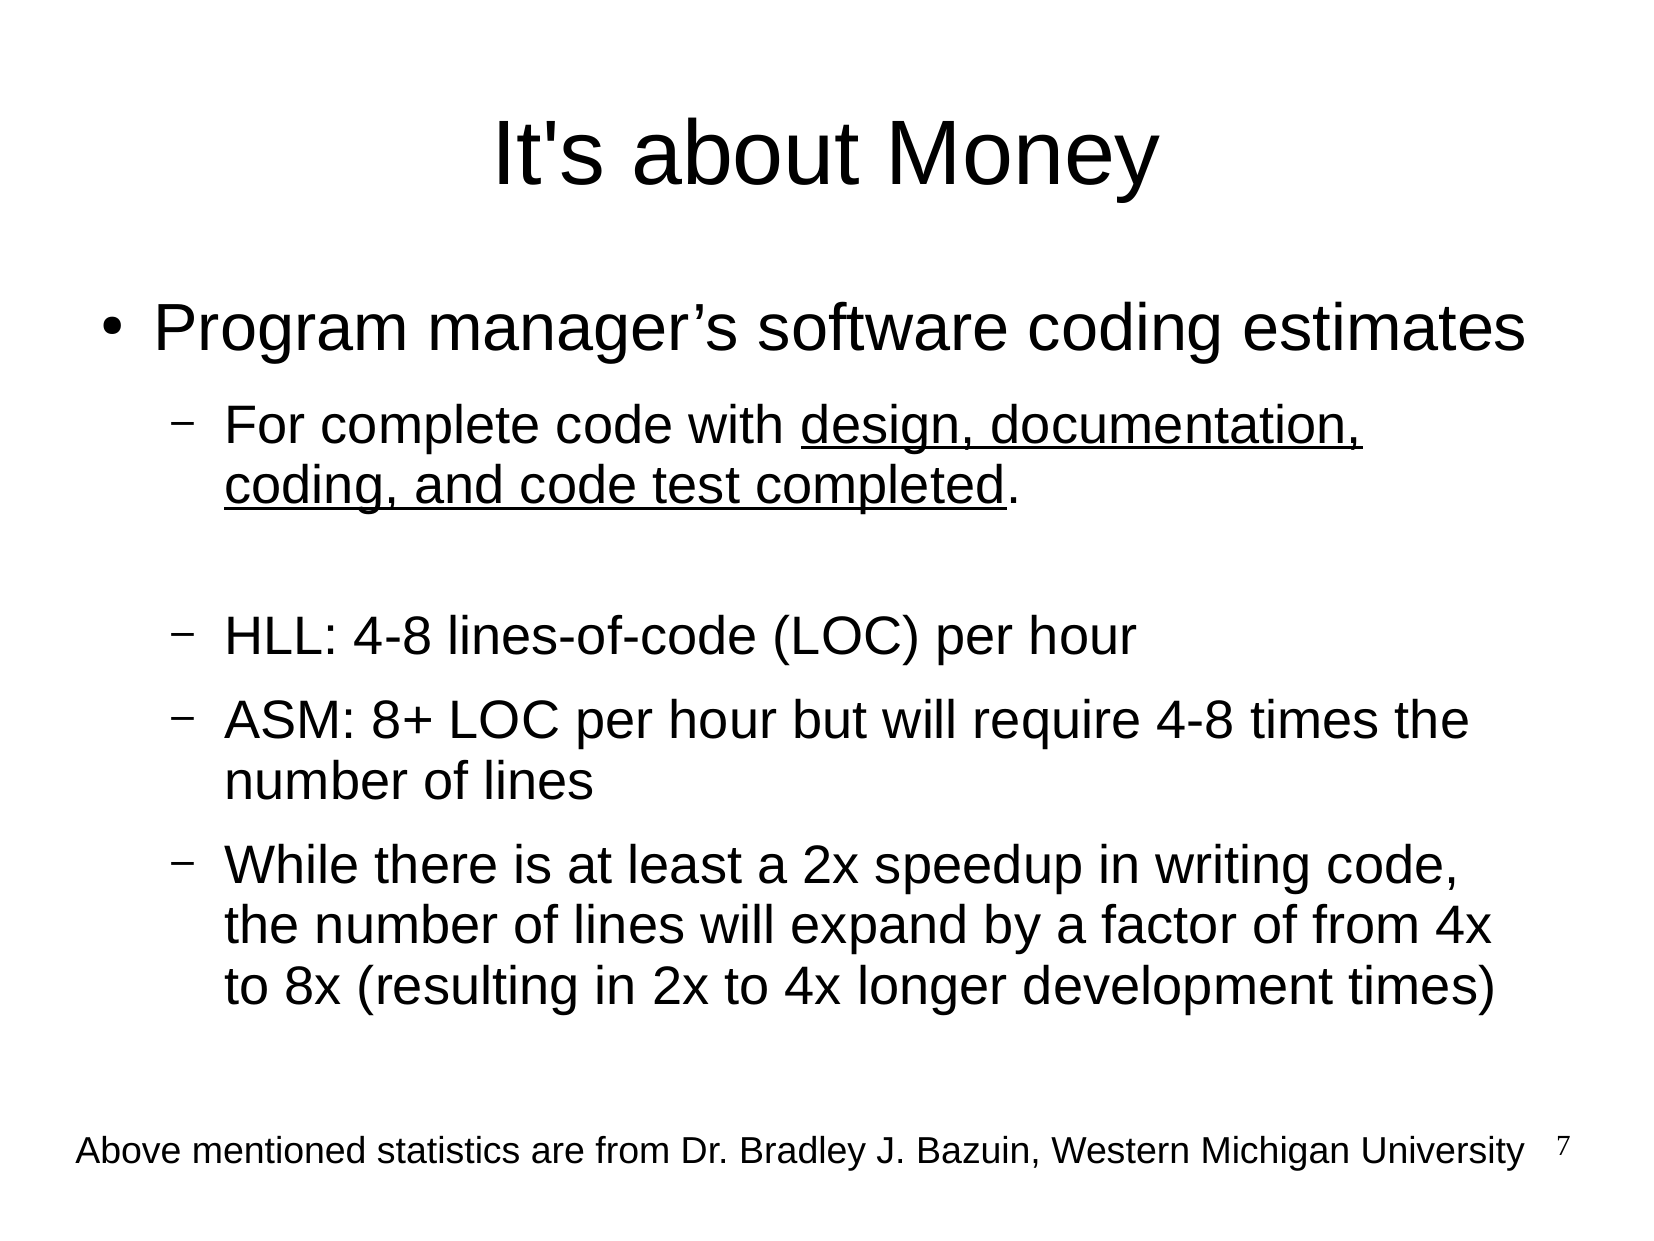

# It's about Money
Program manager’s software coding estimates
For complete code with design, documentation, coding, and code test completed.
HLL: 4-8 lines-of-code (LOC) per hour
ASM: 8+ LOC per hour but will require 4-8 times the number of lines
While there is at least a 2x speedup in writing code, the number of lines will expand by a factor of from 4x to 8x (resulting in 2x to 4x longer development times)
Above mentioned statistics are from Dr. Bradley J. Bazuin, Western Michigan University
7